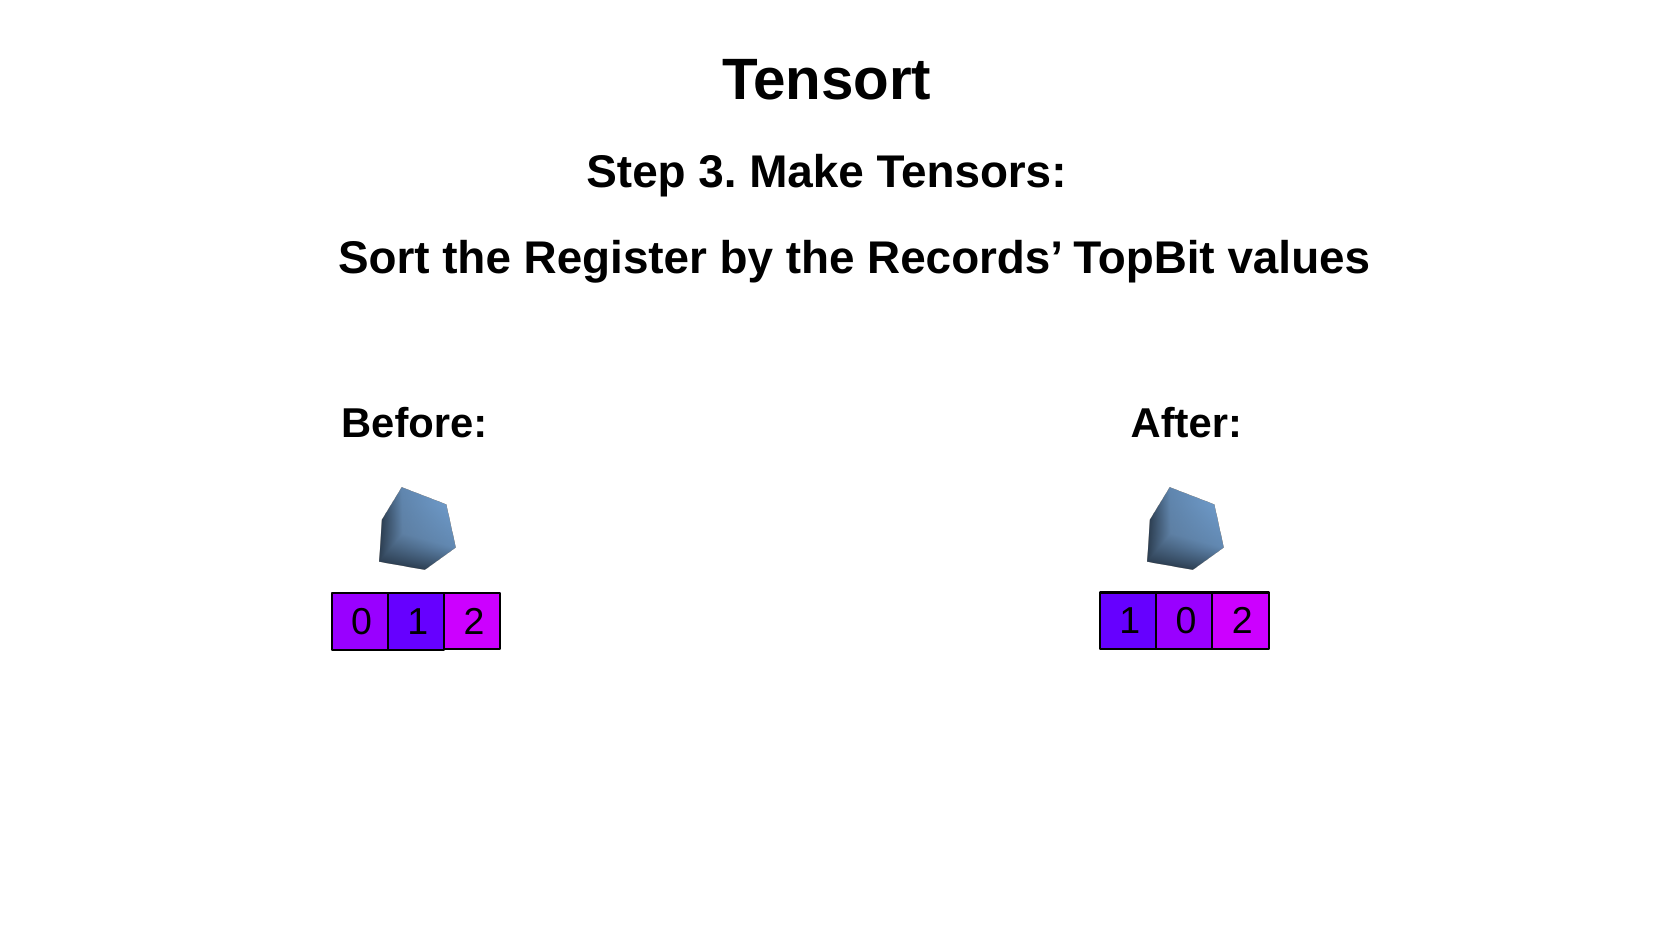

# Tensort
Step 3. Make Tensors:
Sort the Register by the Records’ TopBit values
Before:
After:
1
0
2
1
2
0